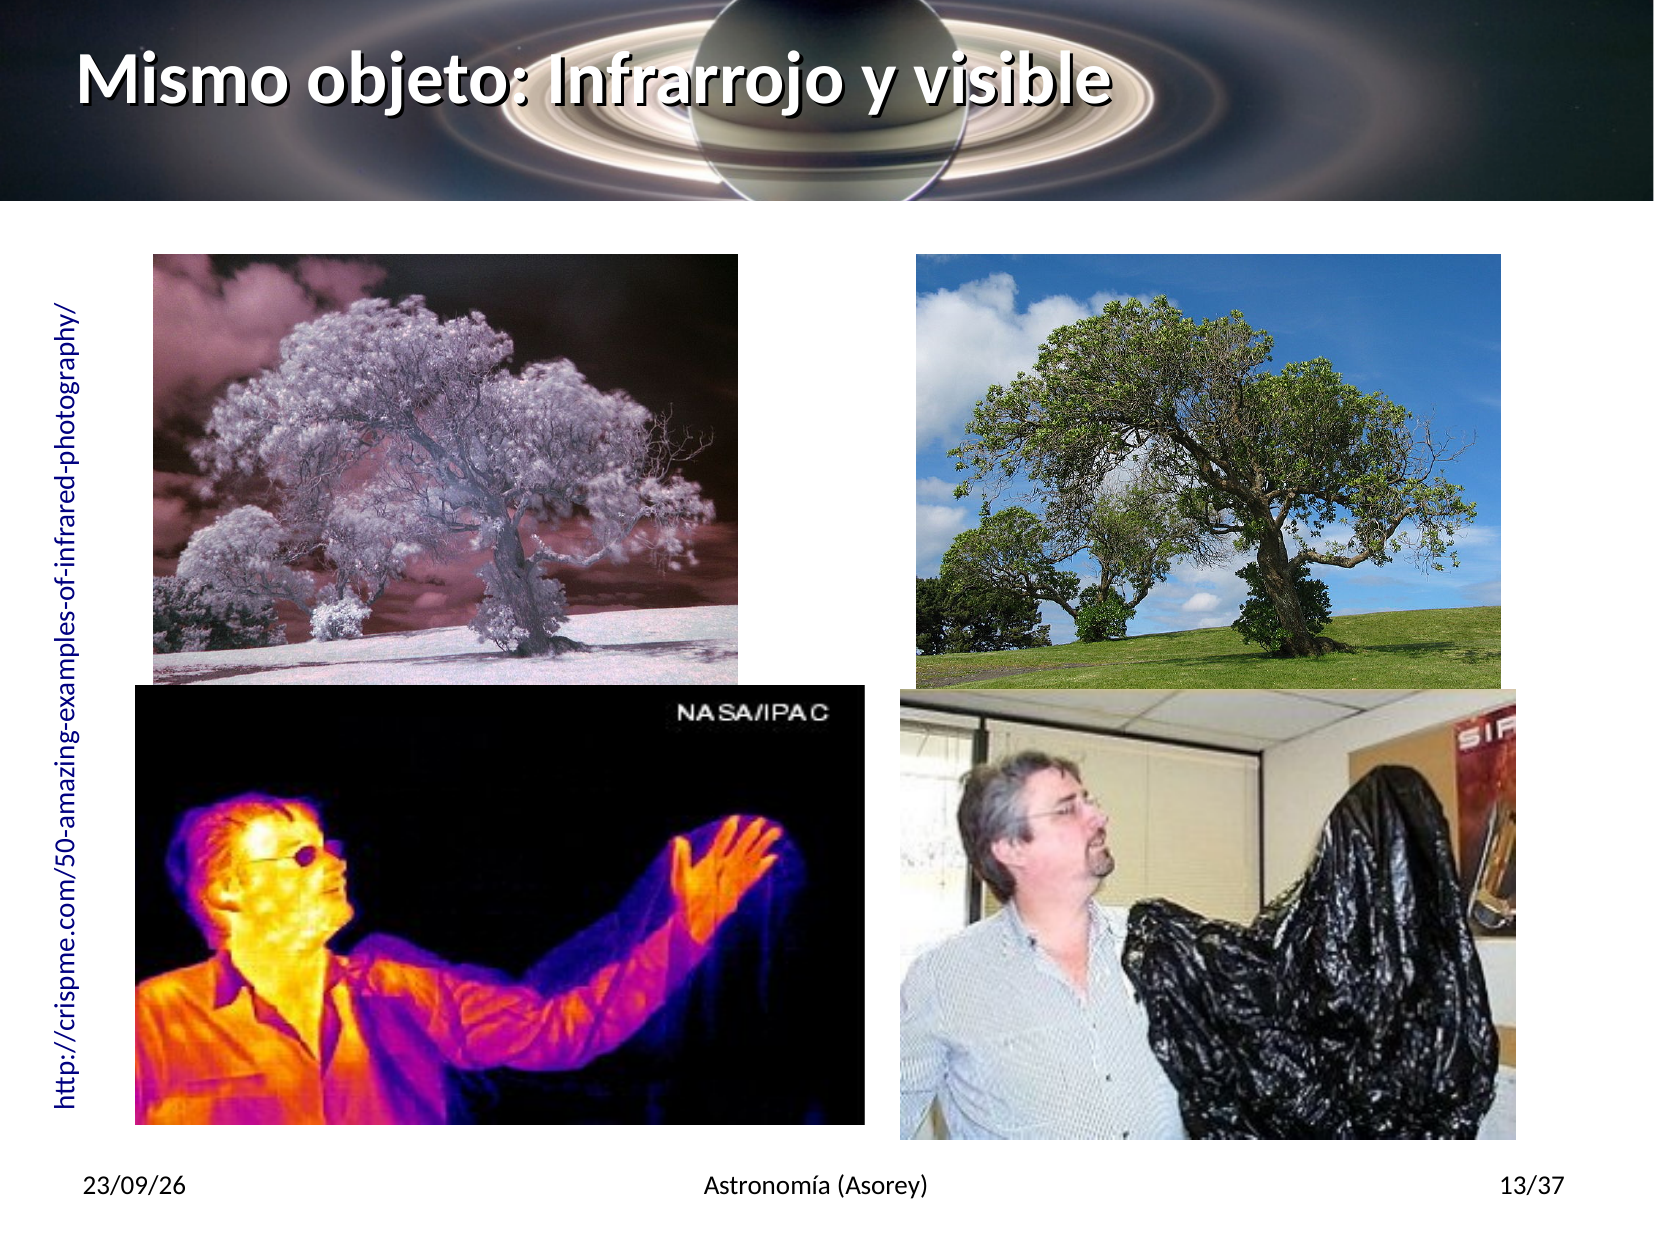

# Mismo objeto: Infrarrojo y visible
http://crispme.com/50-amazing-examples-of-infrared-photography/
Astronomía (Asorey)
13